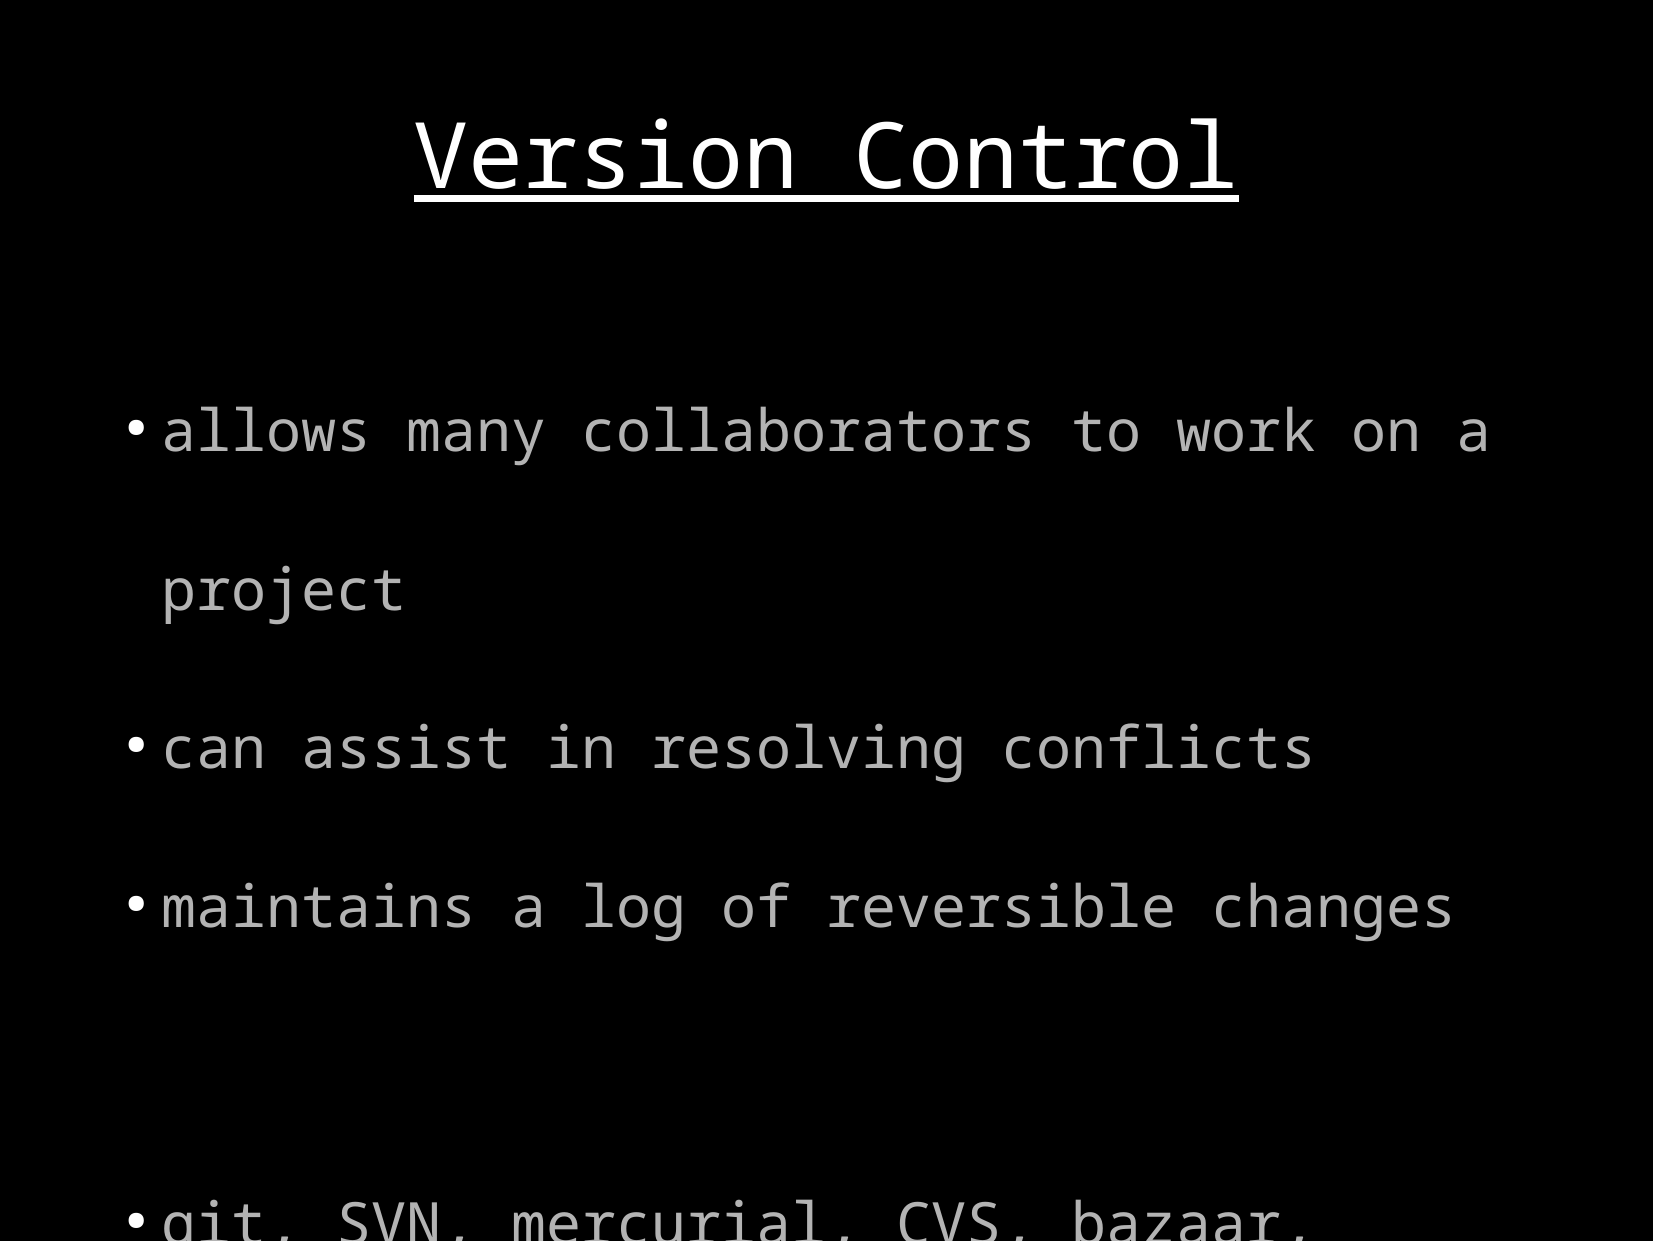

# Version Control
| allows many collaborators to work on a project can assist in resolving conflicts maintains a log of reversible changes git, SVN, mercurial, CVS, bazaar, subversion | |
| --- | --- |